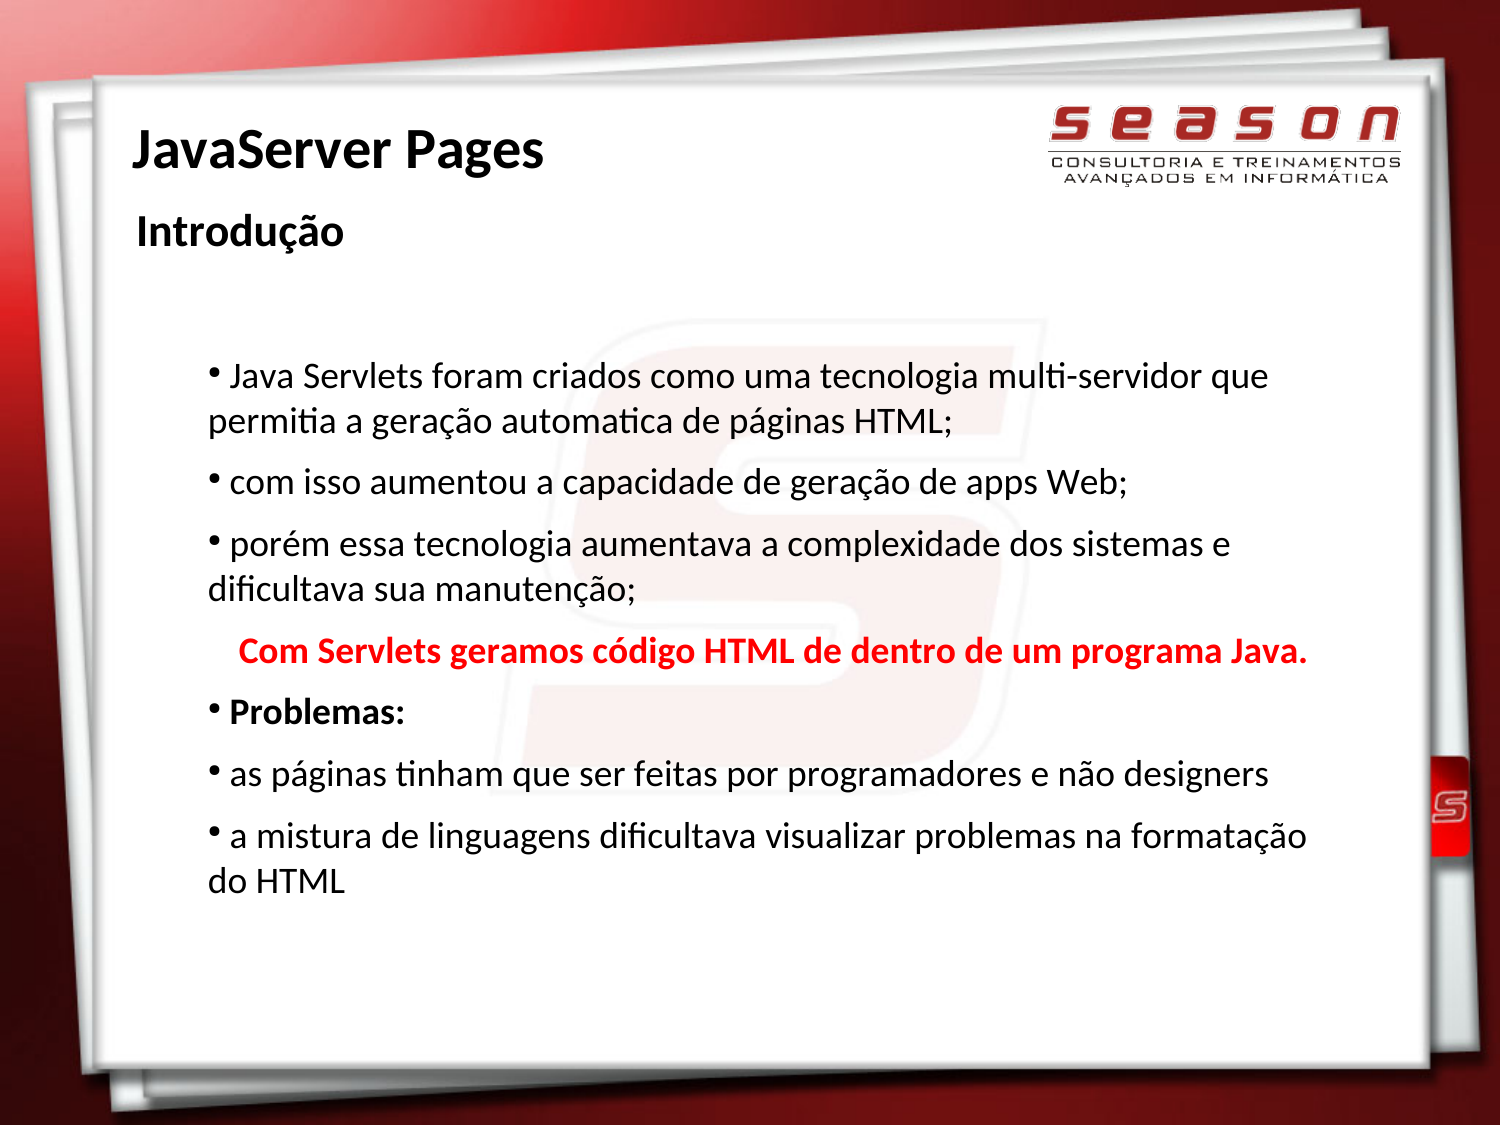

# JavaServer Pages
Introdução
 Java Servlets foram criados como uma tecnologia multi-servidor que permitia a geração automatica de páginas HTML;
 com isso aumentou a capacidade de geração de apps Web;
 porém essa tecnologia aumentava a complexidade dos sistemas e dificultava sua manutenção;
Com Servlets geramos código HTML de dentro de um programa Java.
 Problemas:
 as páginas tinham que ser feitas por programadores e não designers
 a mistura de linguagens dificultava visualizar problemas na formatação do HTML